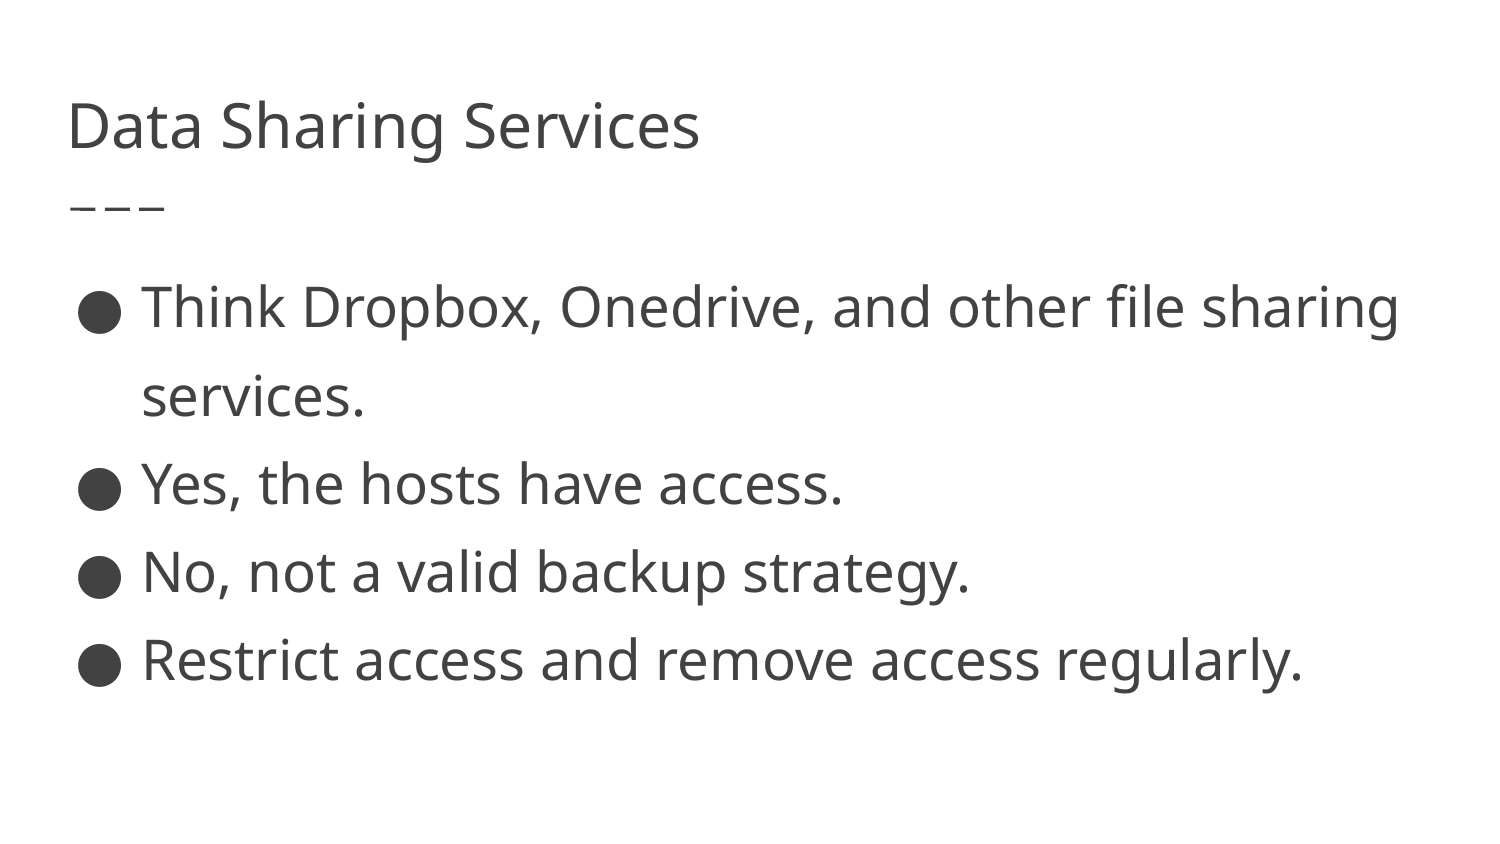

# Data Sharing Services
Think Dropbox, Onedrive, and other file sharing services.
Yes, the hosts have access.
No, not a valid backup strategy.
Restrict access and remove access regularly.